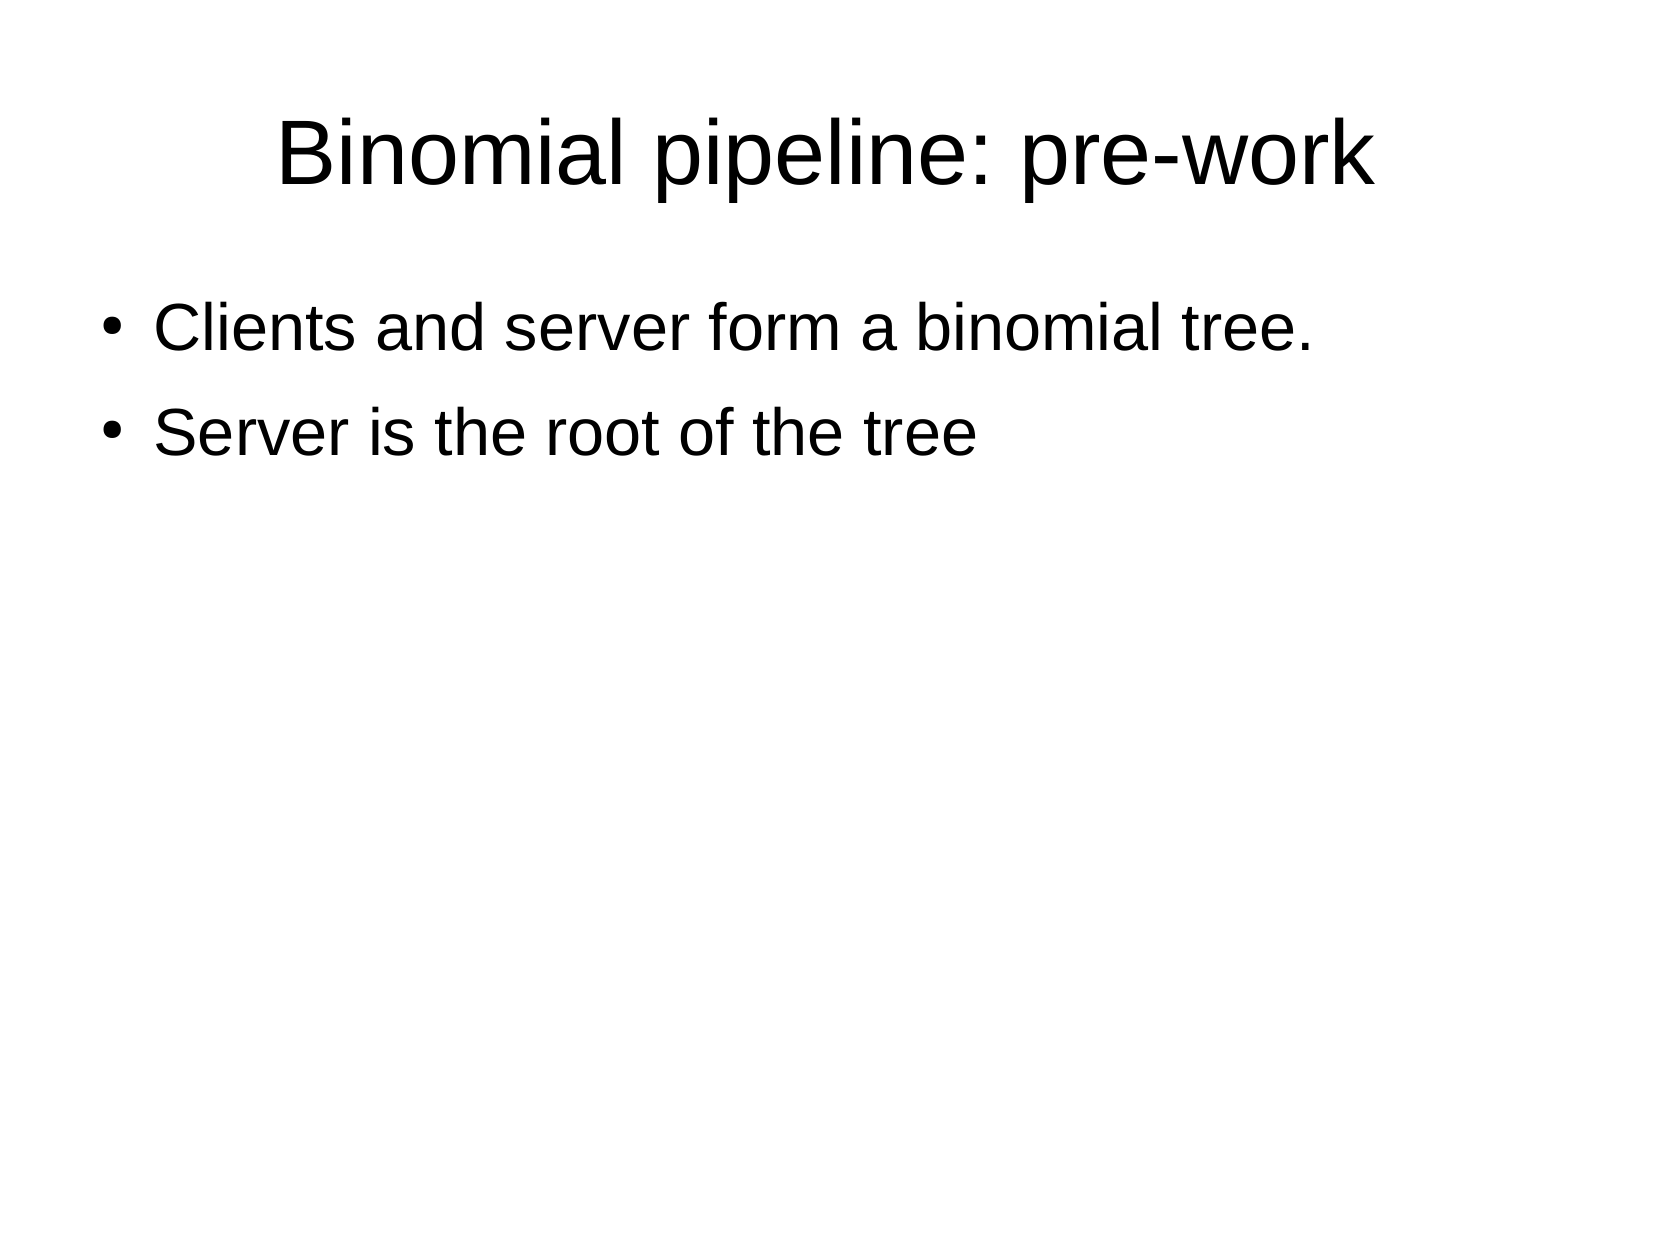

# Binomial pipeline: pre-work
Clients and server form a binomial tree.
Server is the root of the tree